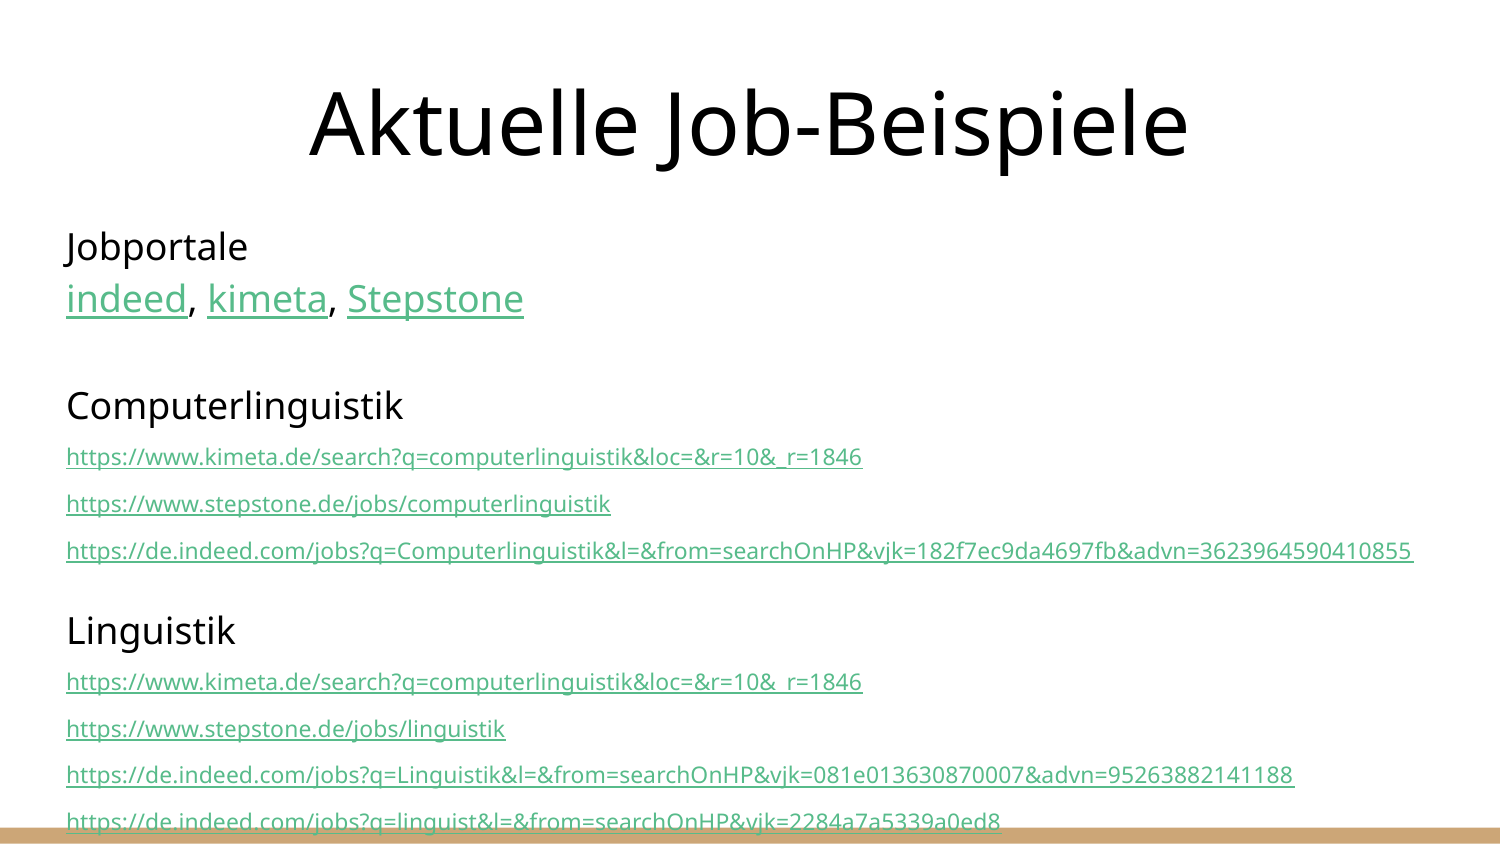

# Aktuelle Job-Beispiele
Jobportale
indeed, kimeta, Stepstone
Computerlinguistik
https://www.kimeta.de/search?q=computerlinguistik&loc=&r=10&_r=1846
https://www.stepstone.de/jobs/computerlinguistik
https://de.indeed.com/jobs?q=Computerlinguistik&l=&from=searchOnHP&vjk=182f7ec9da4697fb&advn=3623964590410855
Linguistik
https://www.kimeta.de/search?q=computerlinguistik&loc=&r=10&_r=1846
https://www.stepstone.de/jobs/linguistik
https://de.indeed.com/jobs?q=Linguistik&l=&from=searchOnHP&vjk=081e013630870007&advn=95263882141188
https://de.indeed.com/jobs?q=linguist&l=&from=searchOnHP&vjk=2284a7a5339a0ed8